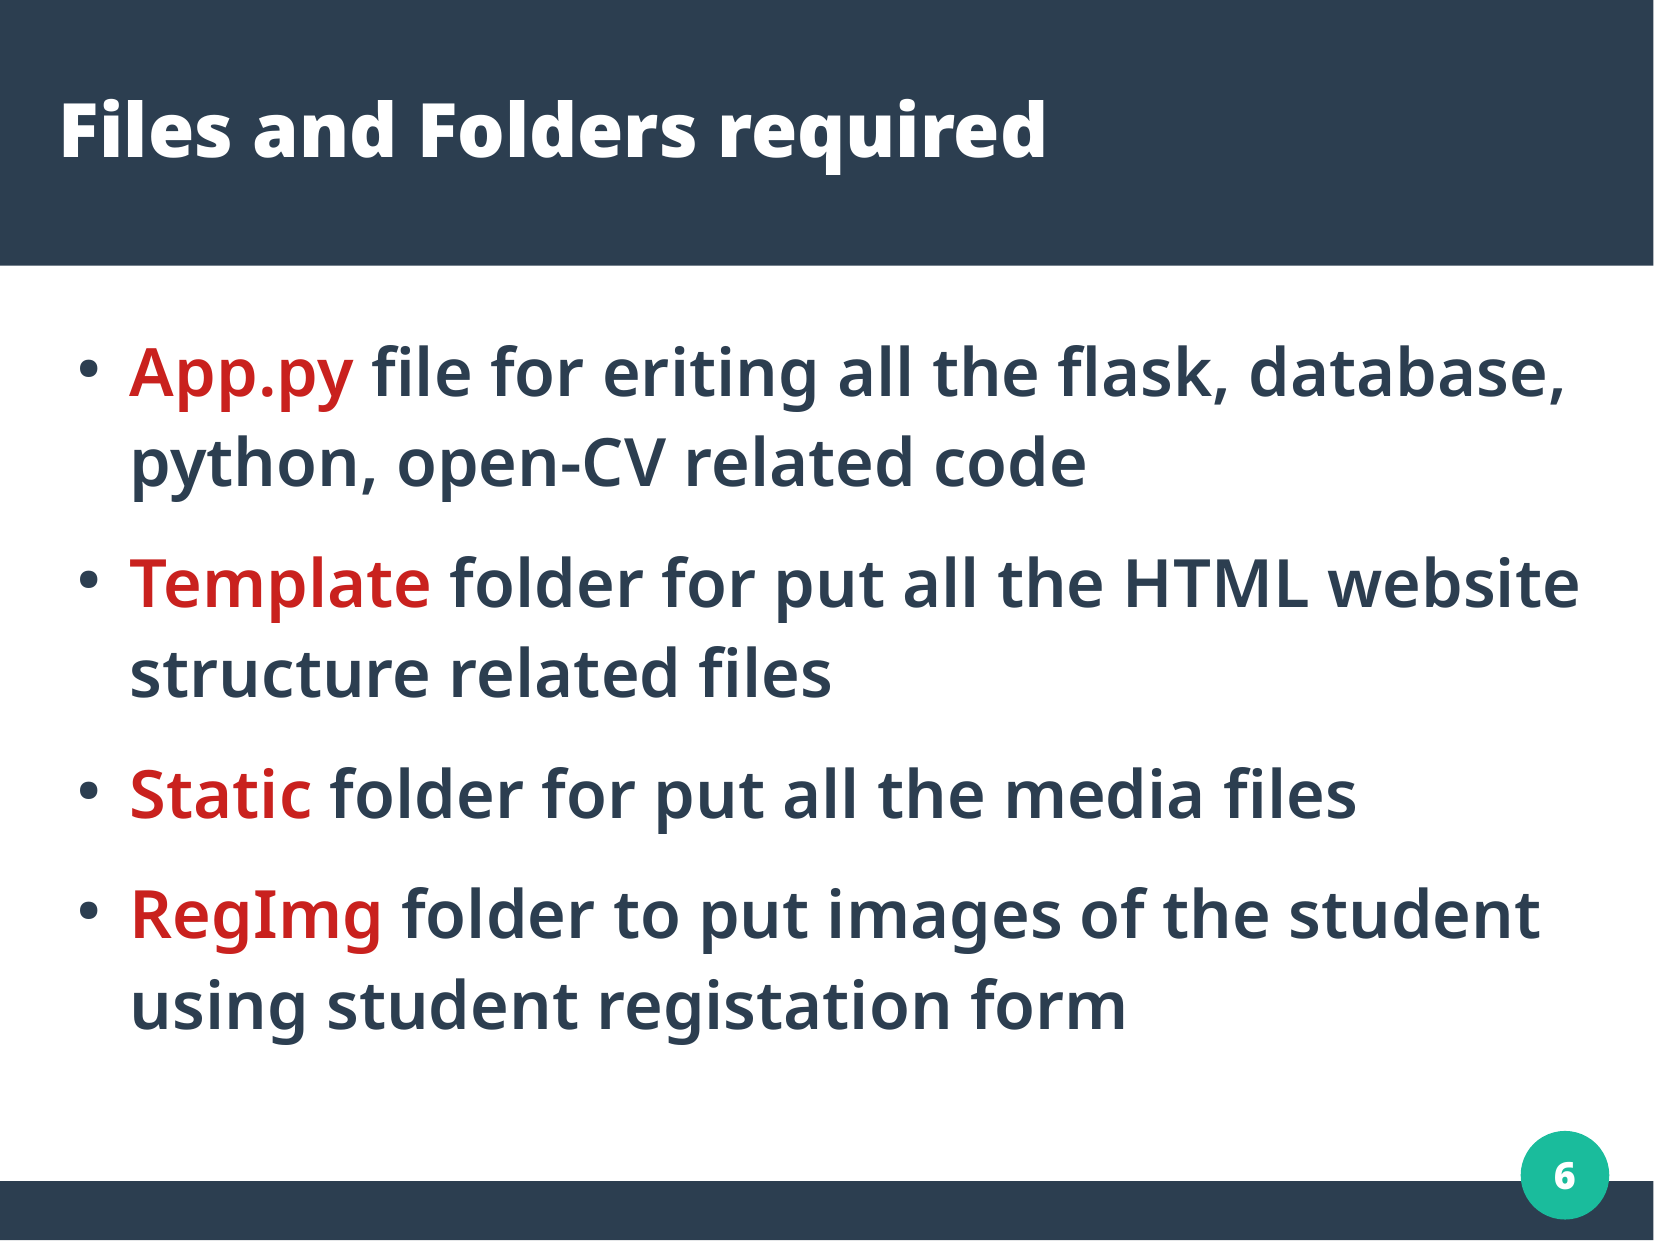

# Files and Folders required
App.py file for eriting all the flask, database, python, open-CV related code
Template folder for put all the HTML website structure related files
Static folder for put all the media files
RegImg folder to put images of the student using student registation form
6